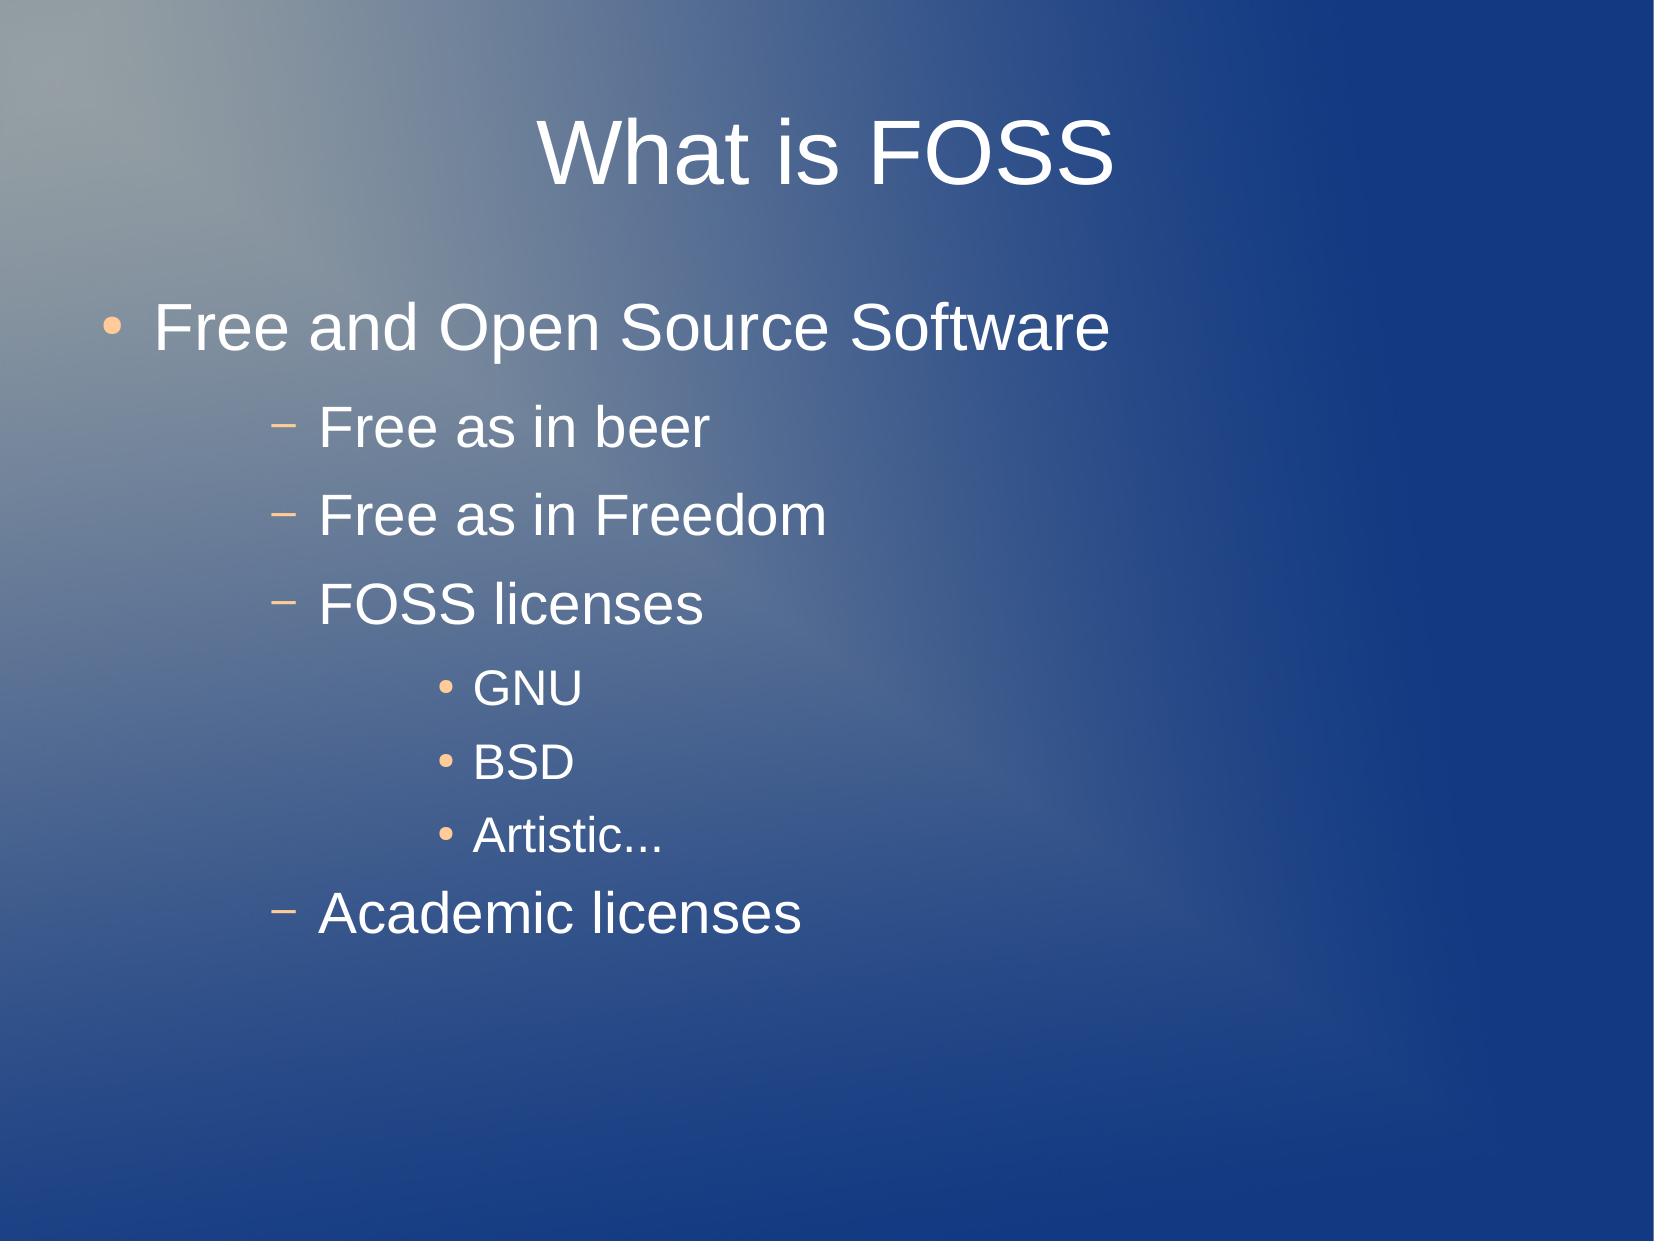

# What is FOSS
Free and Open Source Software
Free as in beer
Free as in Freedom
FOSS licenses
GNU
BSD
Artistic...
Academic licenses